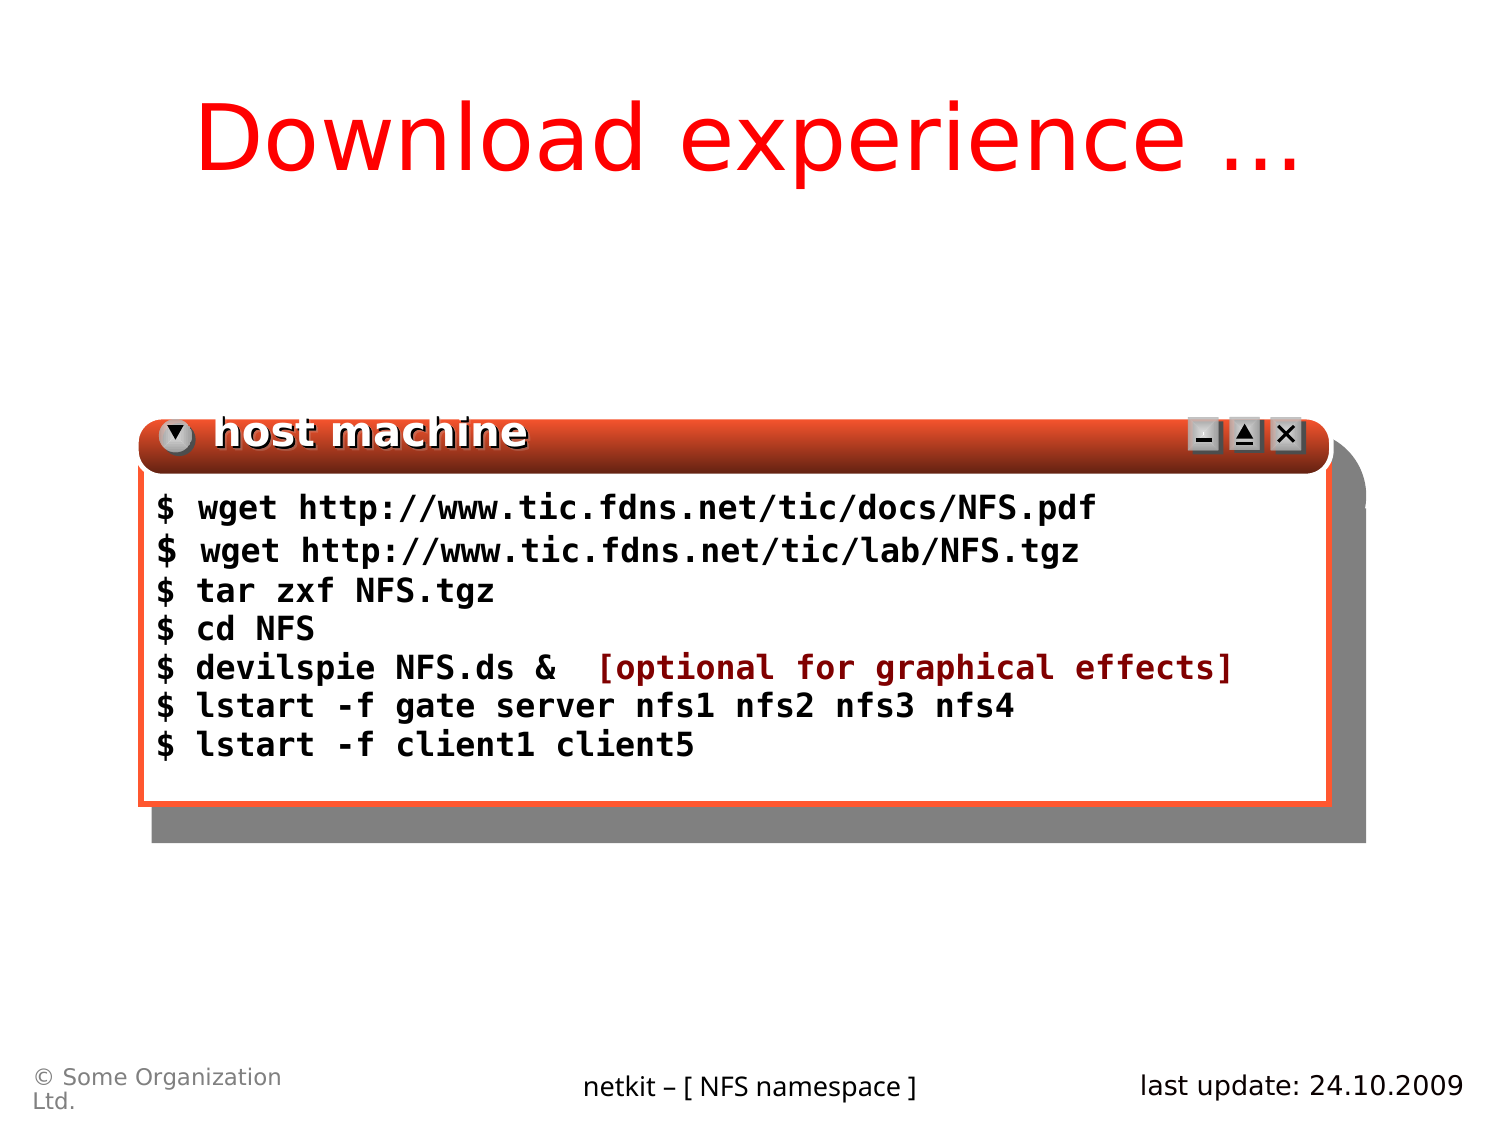

# Download experience ...
host machine
$ wget http://www.tic.fdns.net/tic/docs/NFS.pdf
$ wget http://www.tic.fdns.net/tic/lab/NFS.tgz
$ tar zxf NFS.tgz
$ cd NFS
$ devilspie NFS.ds & [optional for graphical effects]
$ lstart -f gate server nfs1 nfs2 nfs3 nfs4
$ lstart -f client1 client5
NFS namespace
24.10.2009